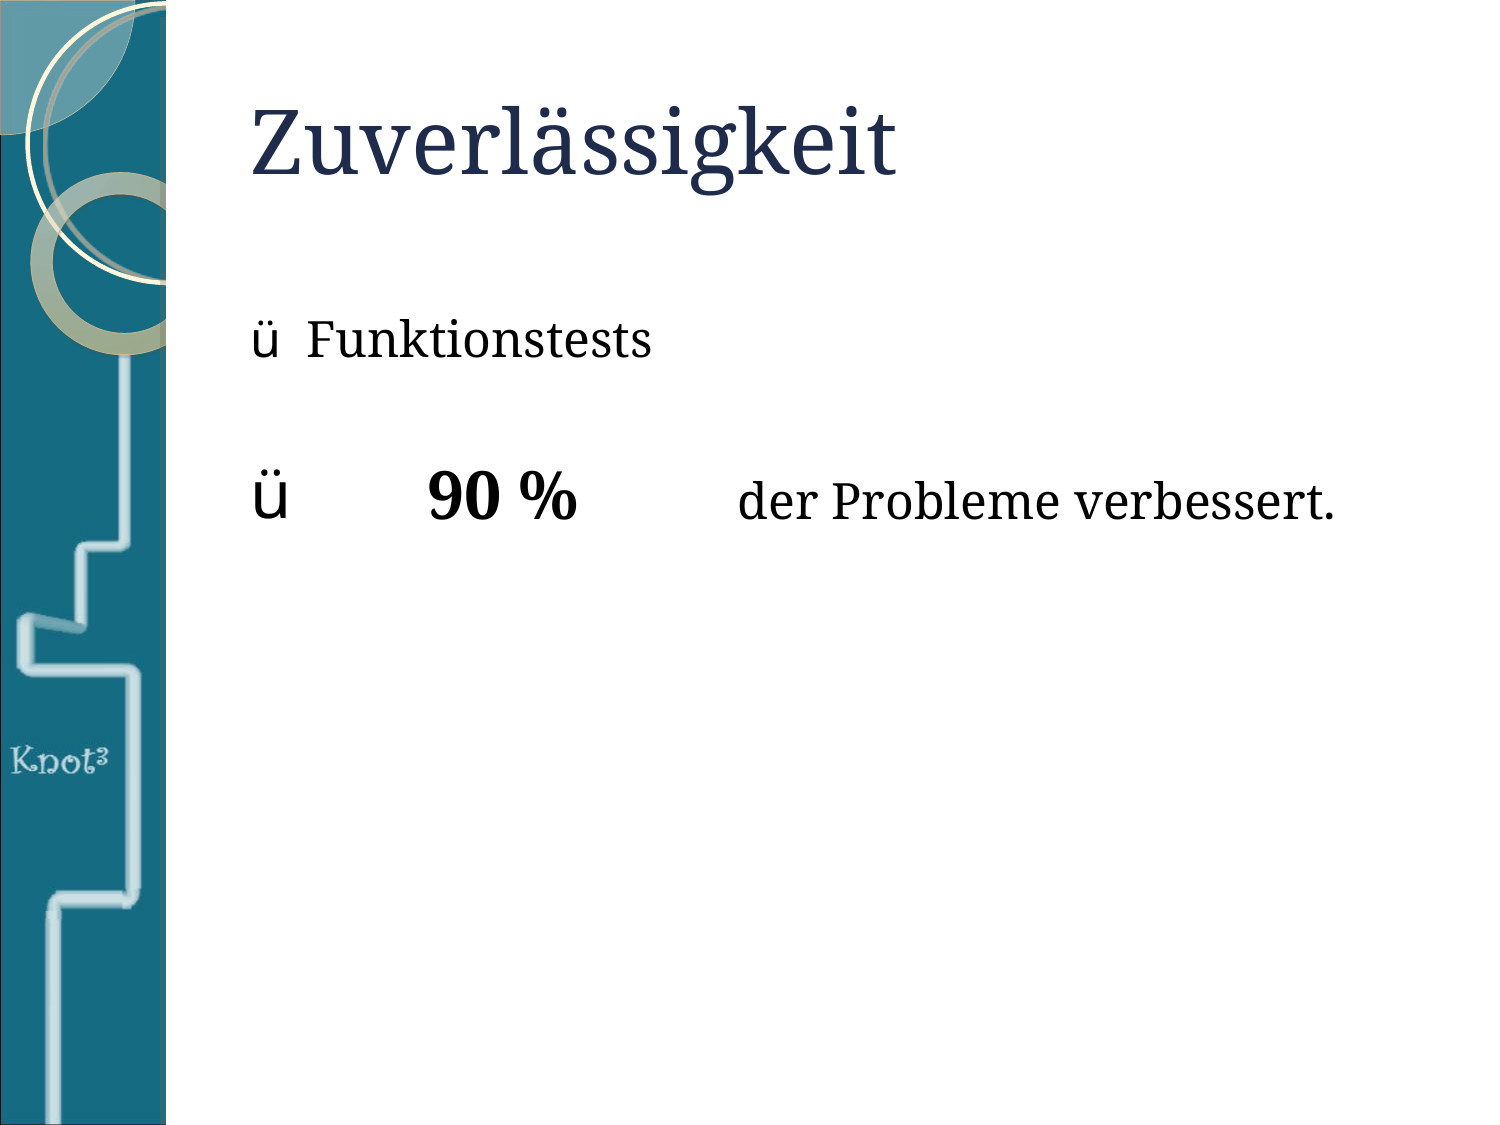

# Zuverlässigkeit
Funktionstests
 90 % 		der Probleme verbessert.